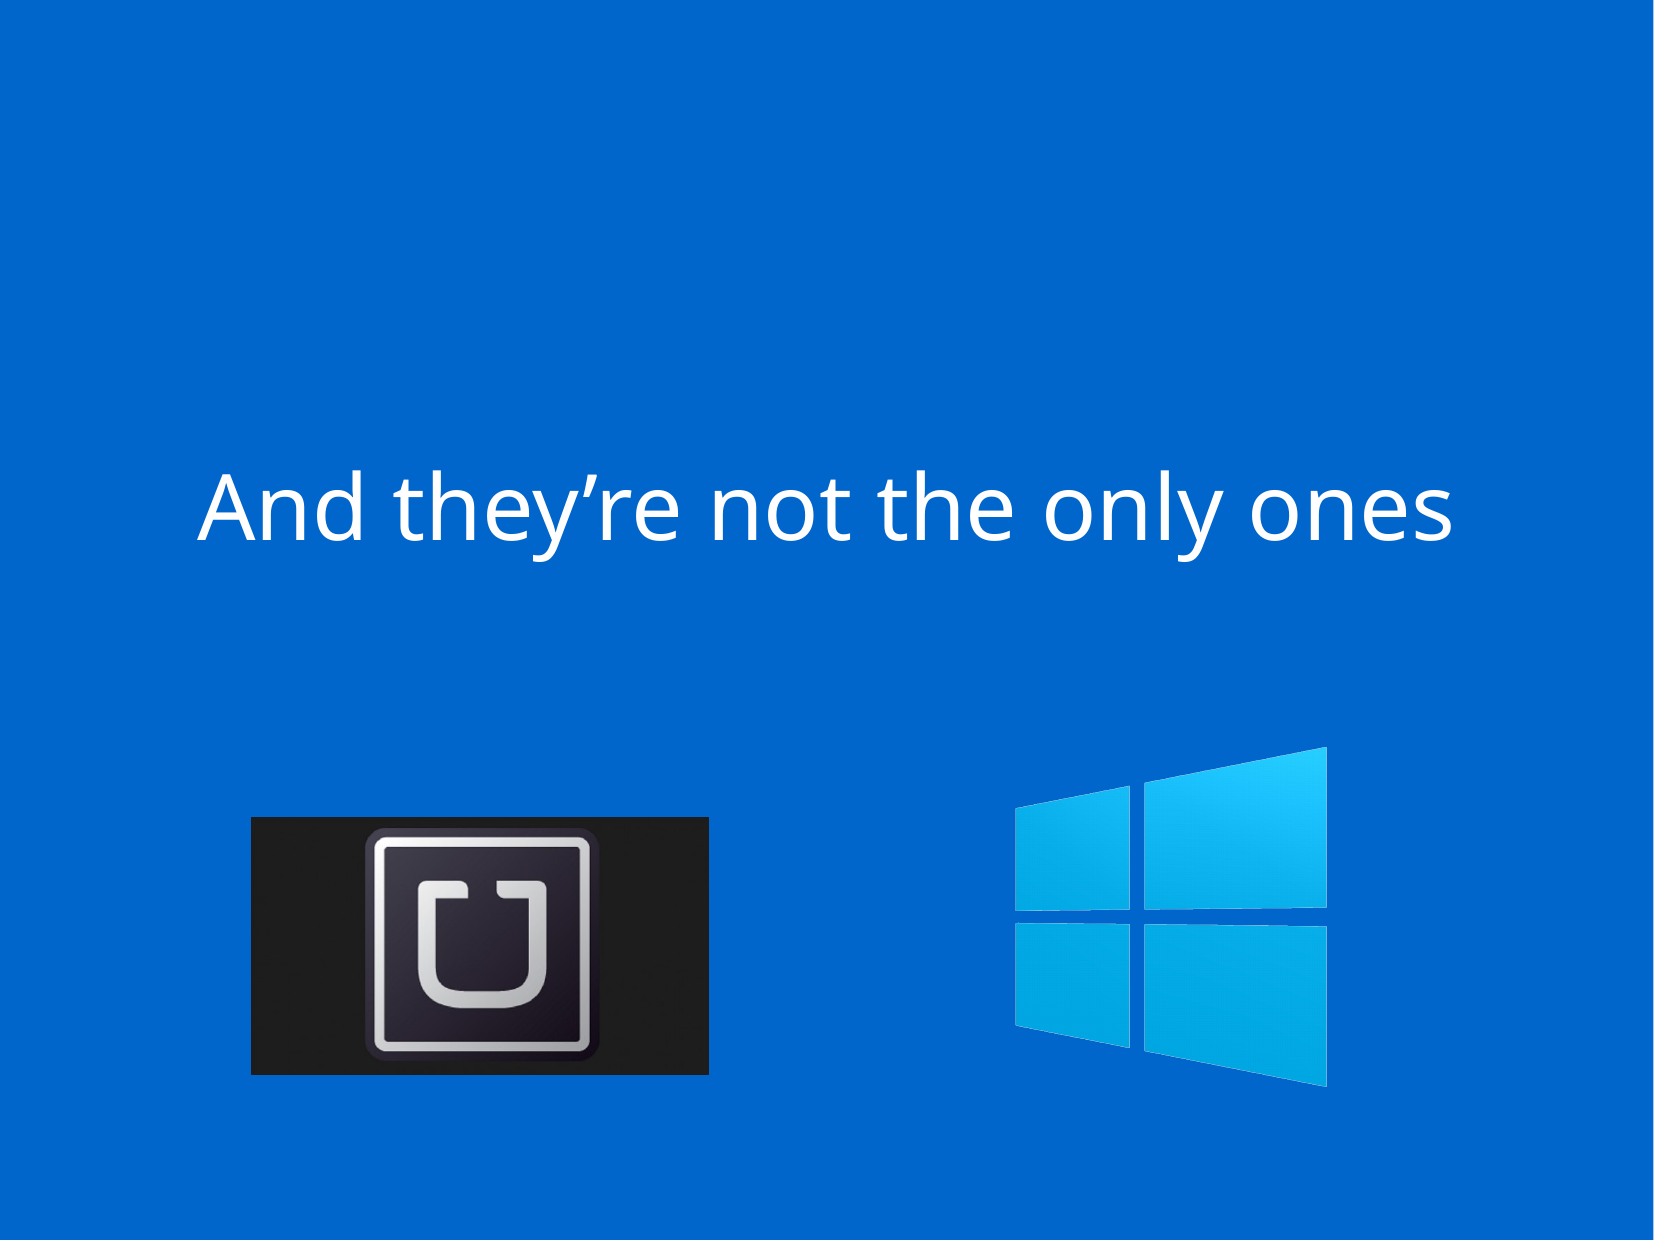

# And they’re not the only ones